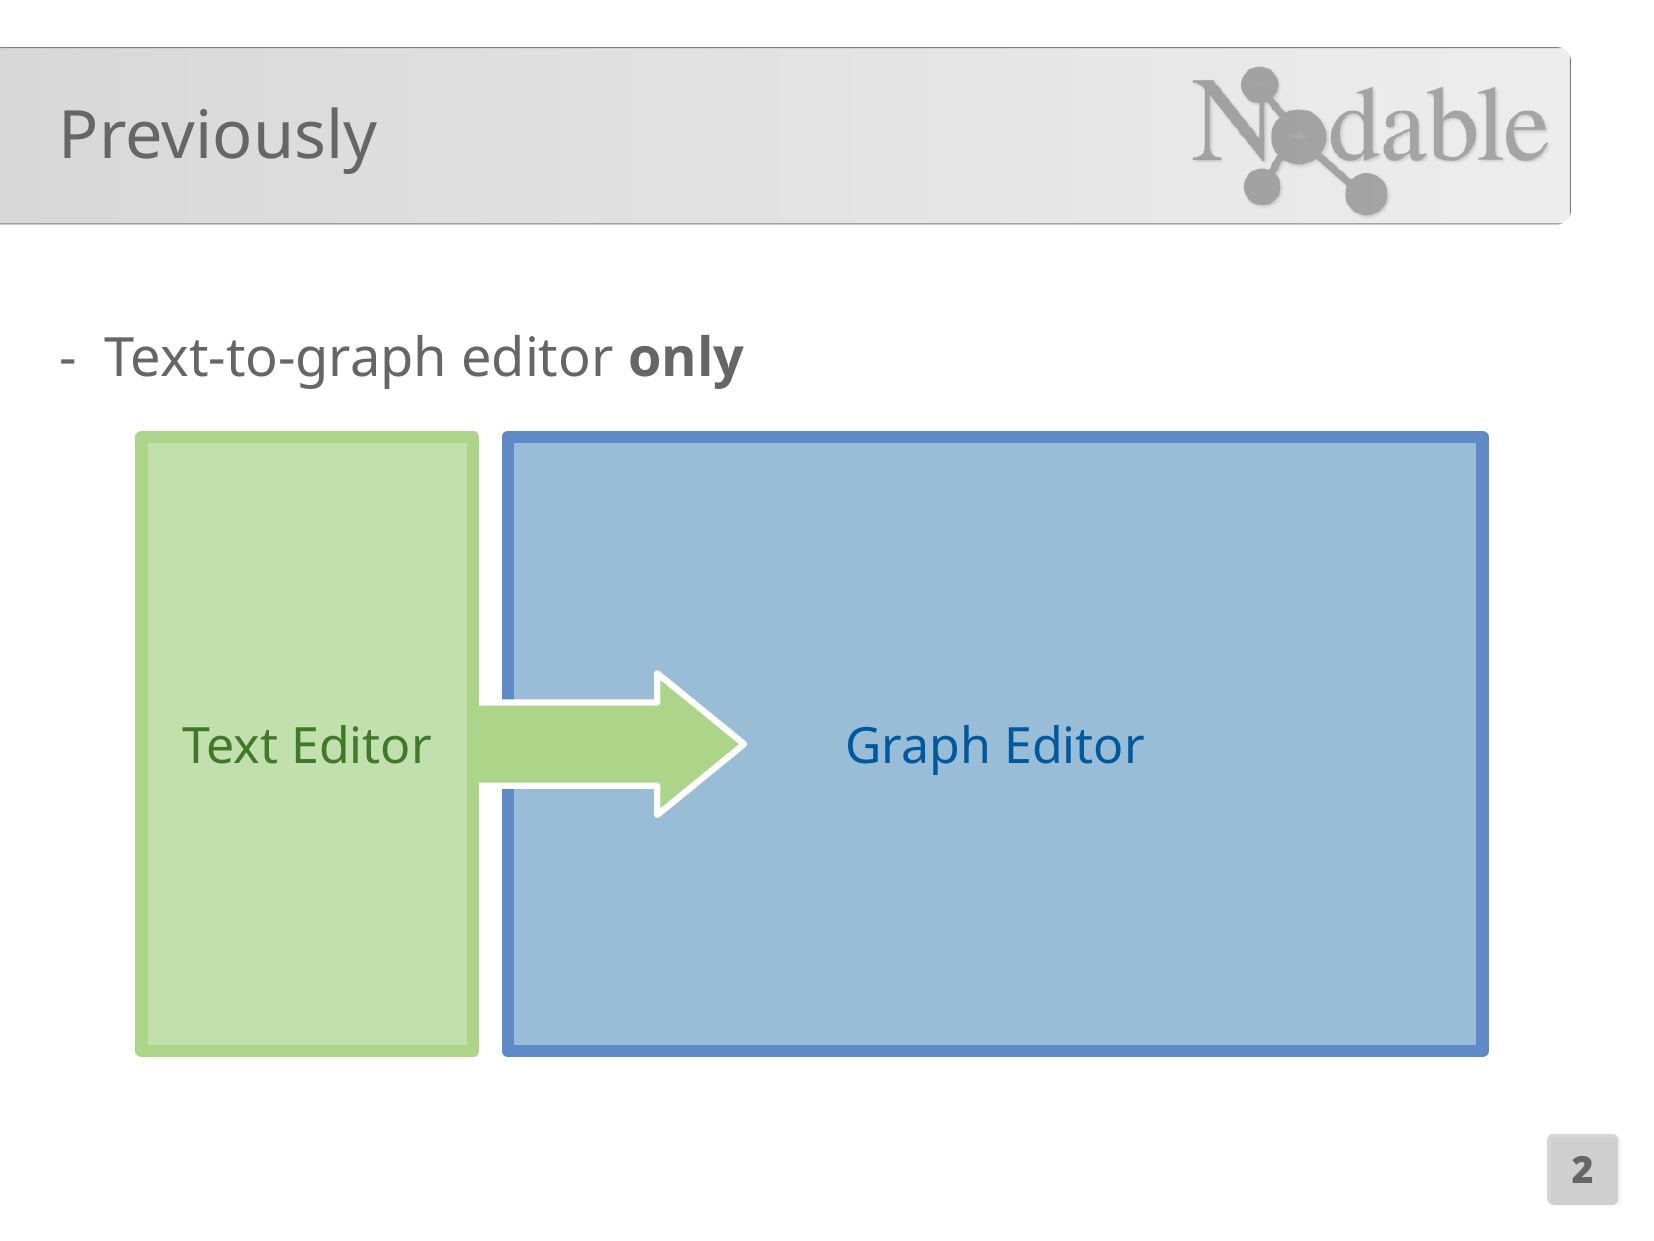

# Previously
- Text-to-graph editor only
Text Editor
Graph Editor
2